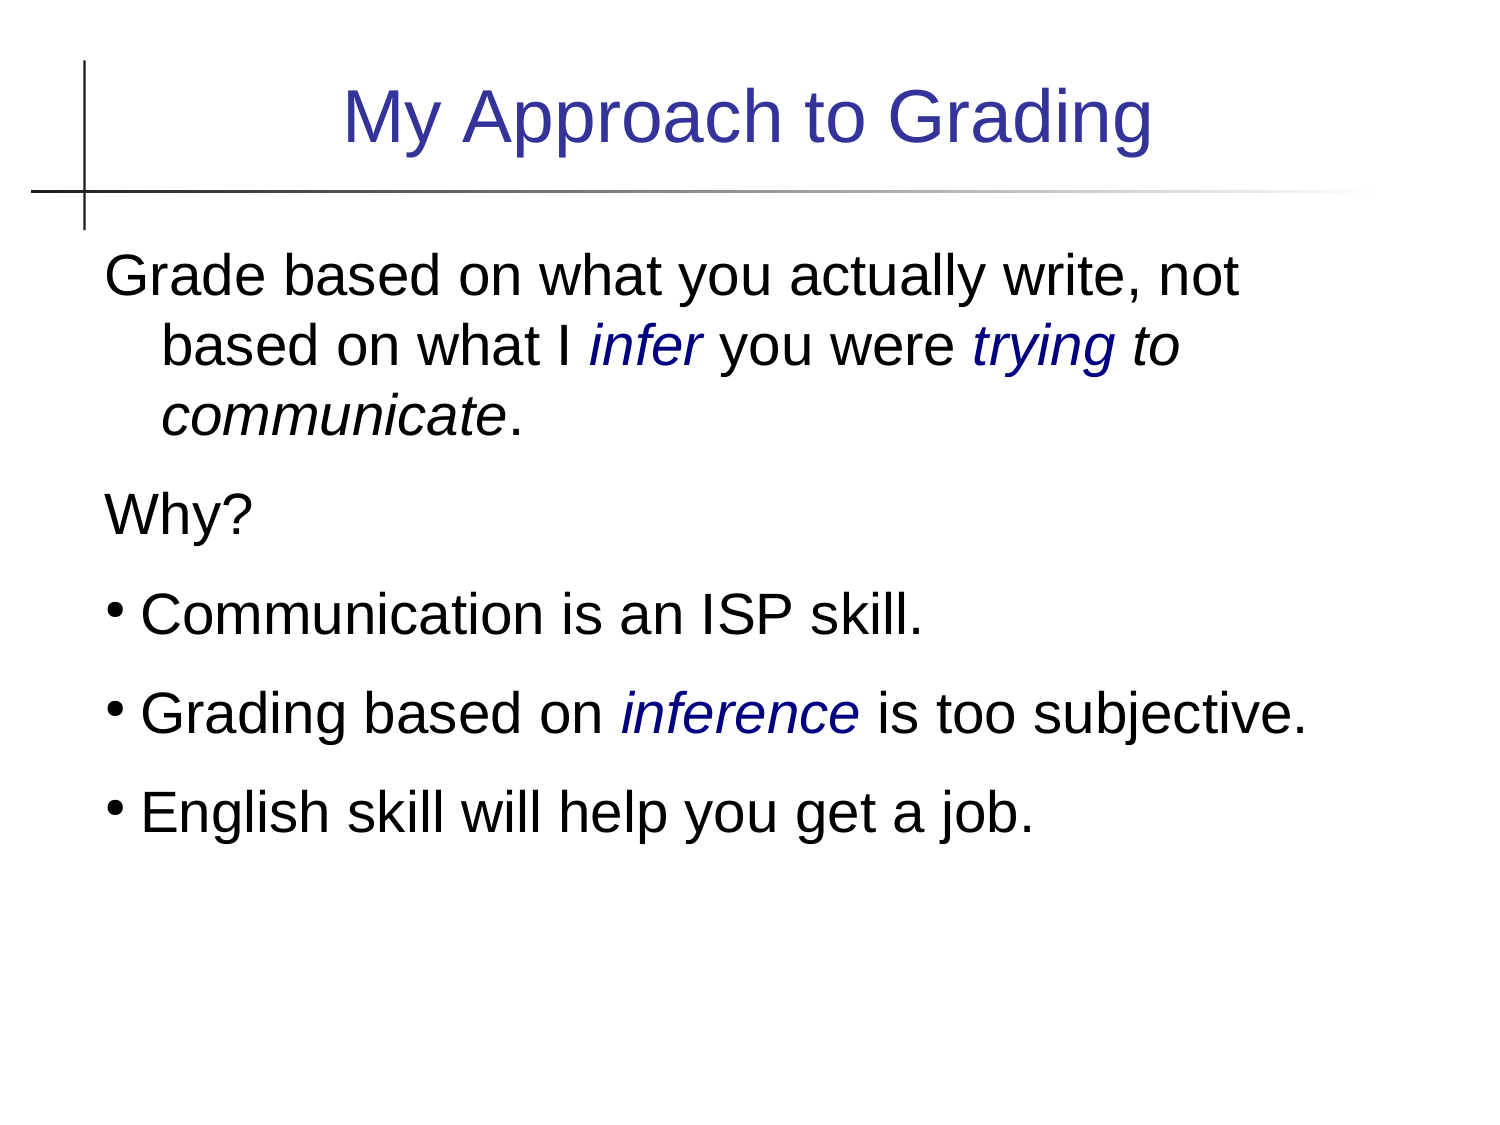

# My Approach to Grading
Grade based on what you actually write, not based on what I infer you were trying to communicate.
Why?
Communication is an ISP skill.
Grading based on inference is too subjective.
English skill will help you get a job.